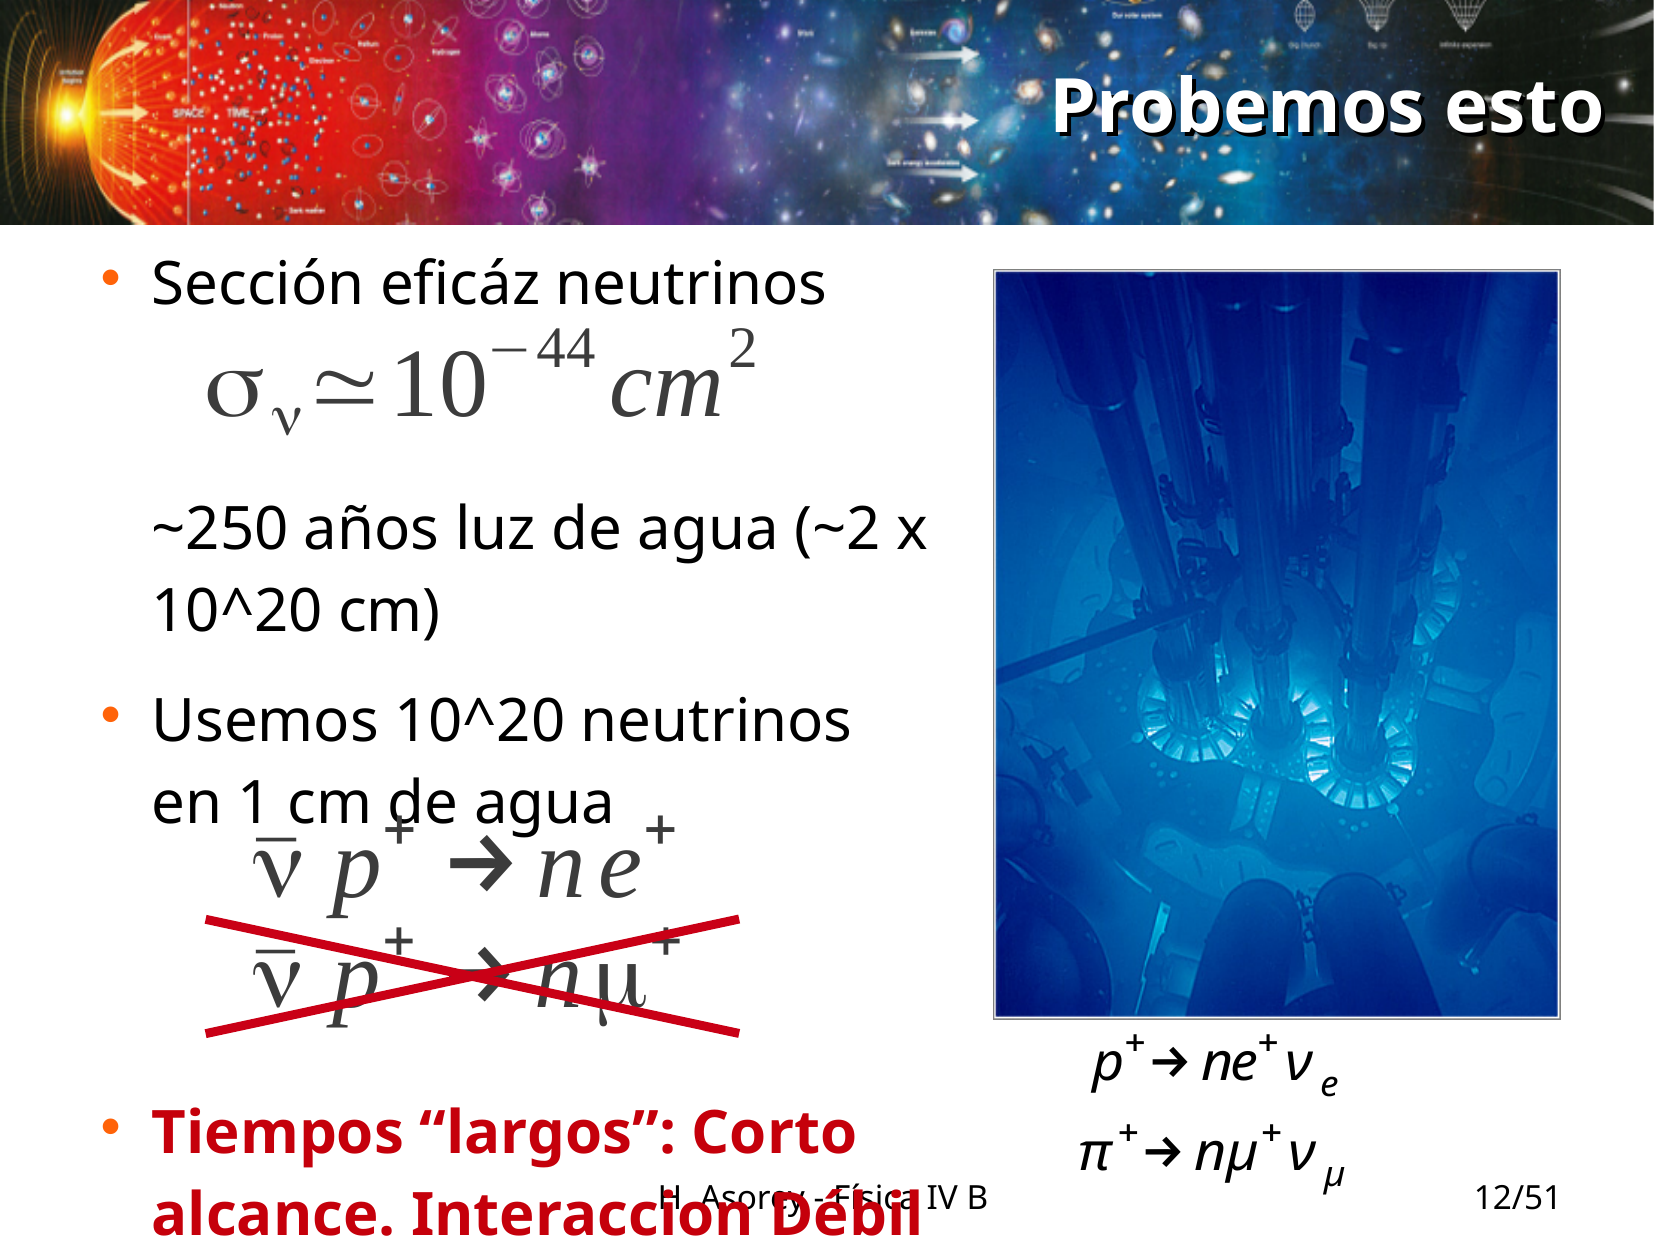

Probemos esto
# Sección eficáz neutrinos ~250 años luz de agua (~2 x 10^20 cm)
Usemos 10^20 neutrinos en 1 cm de agua
Tiempos “largos”: Corto alcance. Interaccion Débil
H. Asorey - Física IV B
12